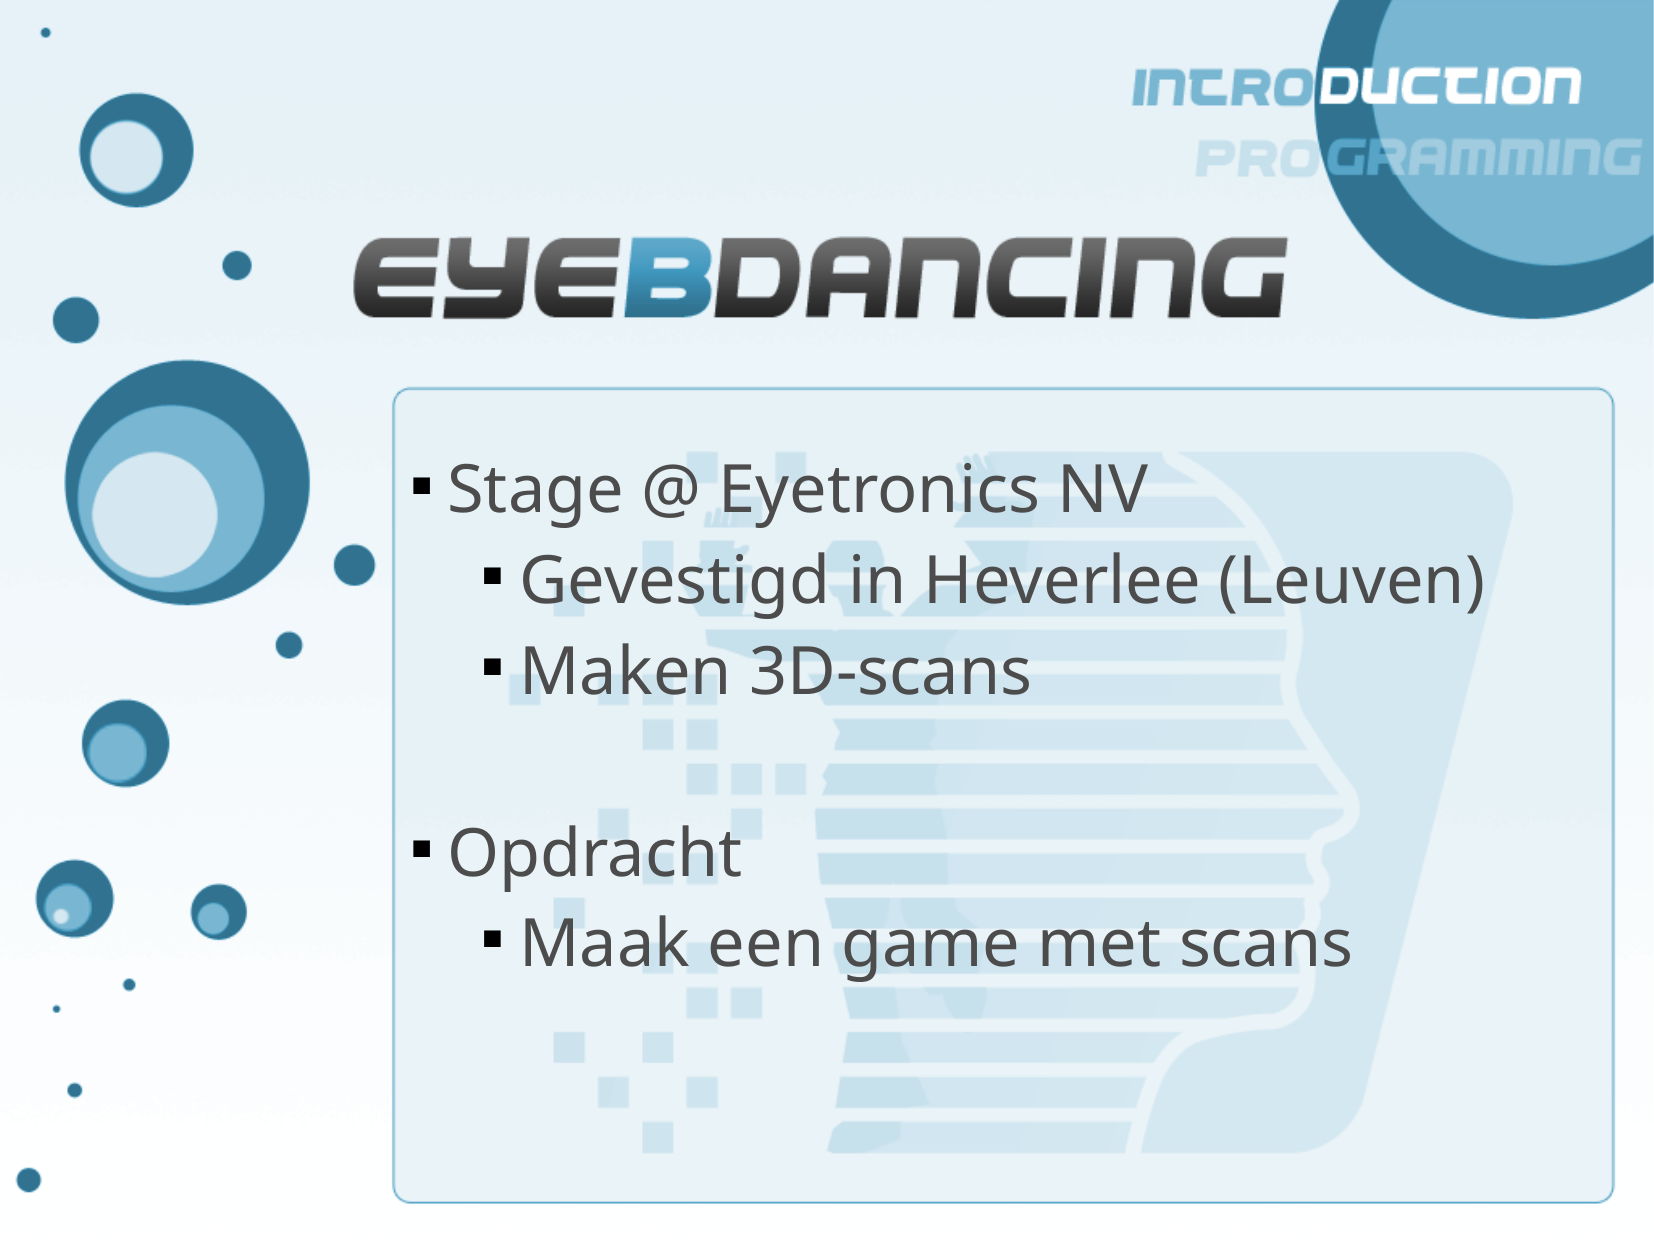

# Stage @ Eyetronics NV
Gevestigd in Heverlee (Leuven)
Maken 3D-scans
 Opdracht
Maak een game met scans